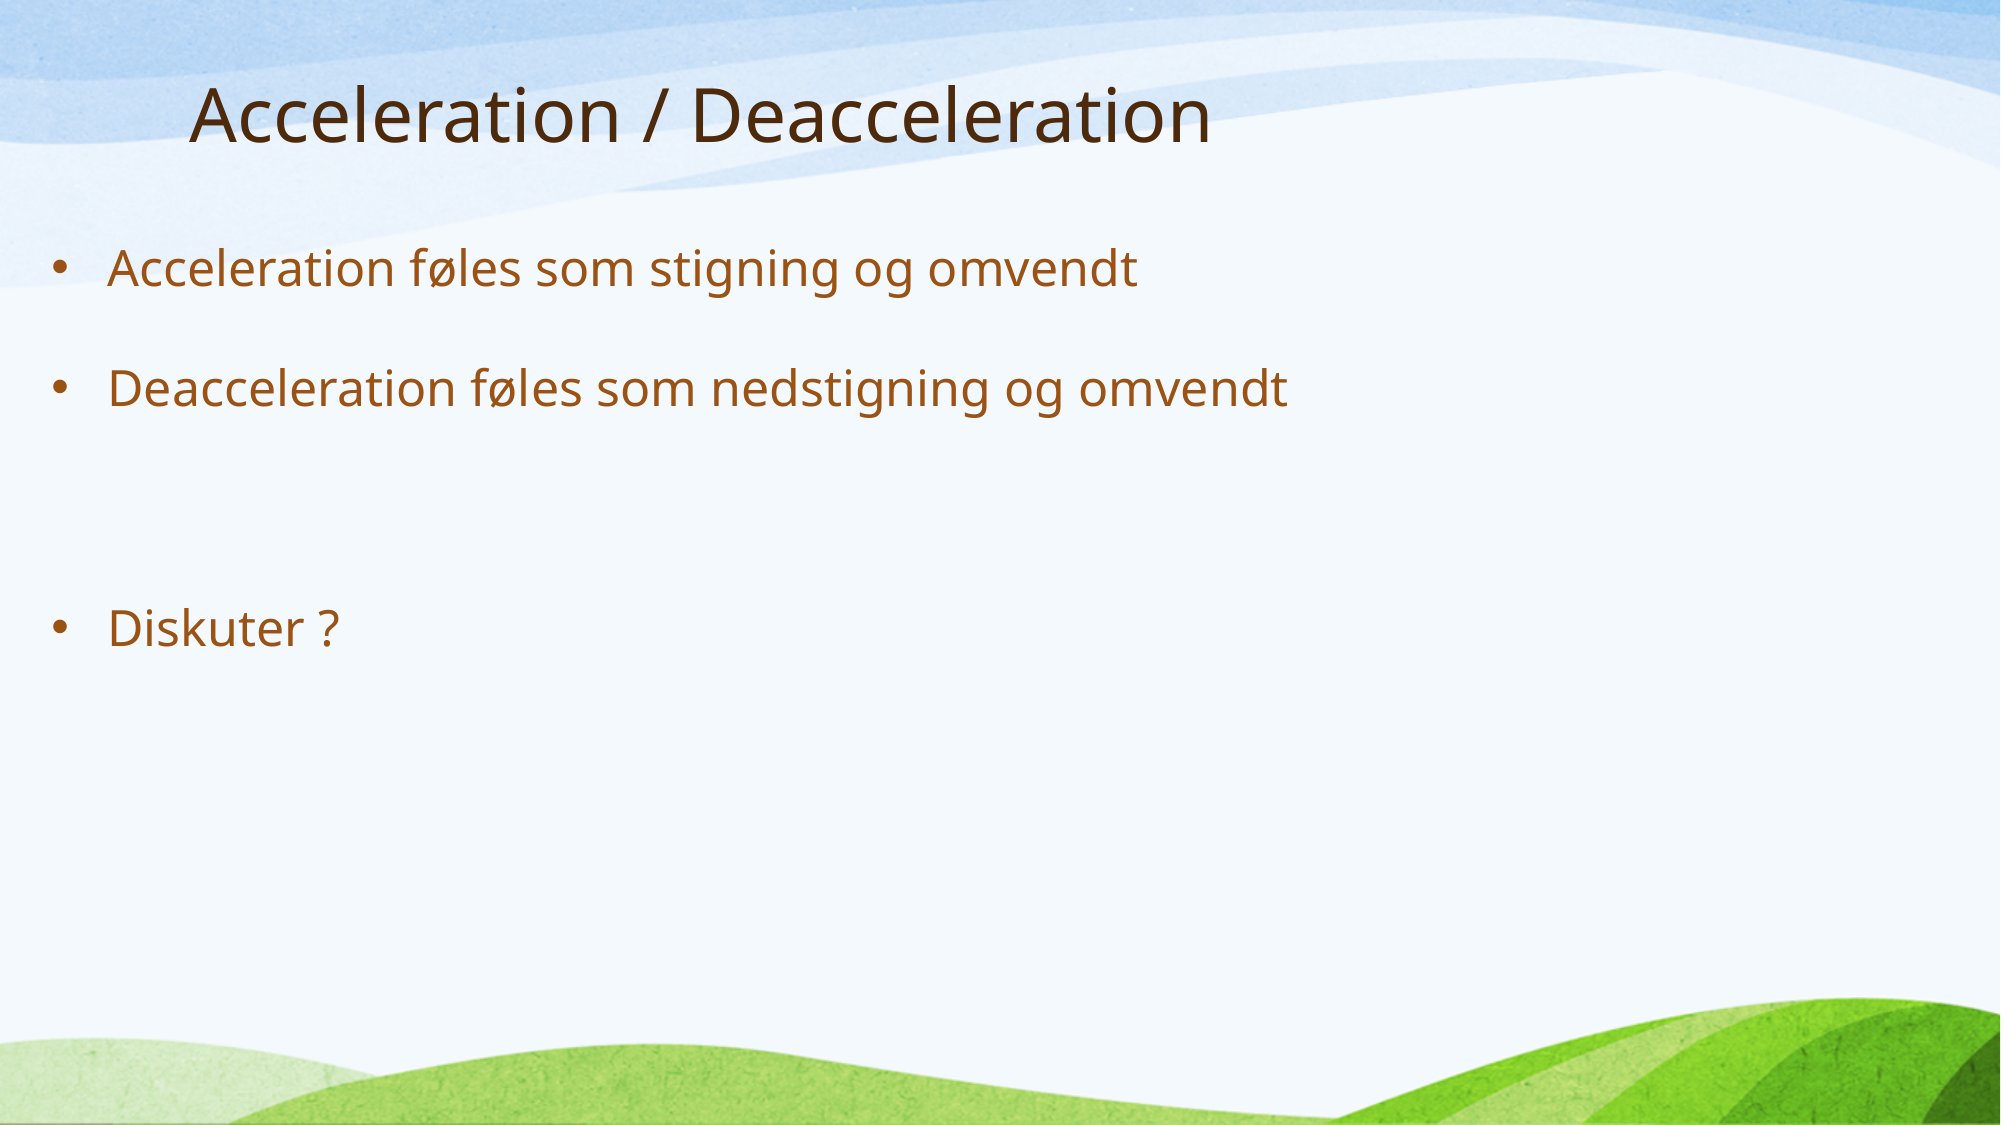

# Acceleration / Deacceleration
Acceleration føles som stigning og omvendt
Deacceleration føles som nedstigning og omvendt
Diskuter ?